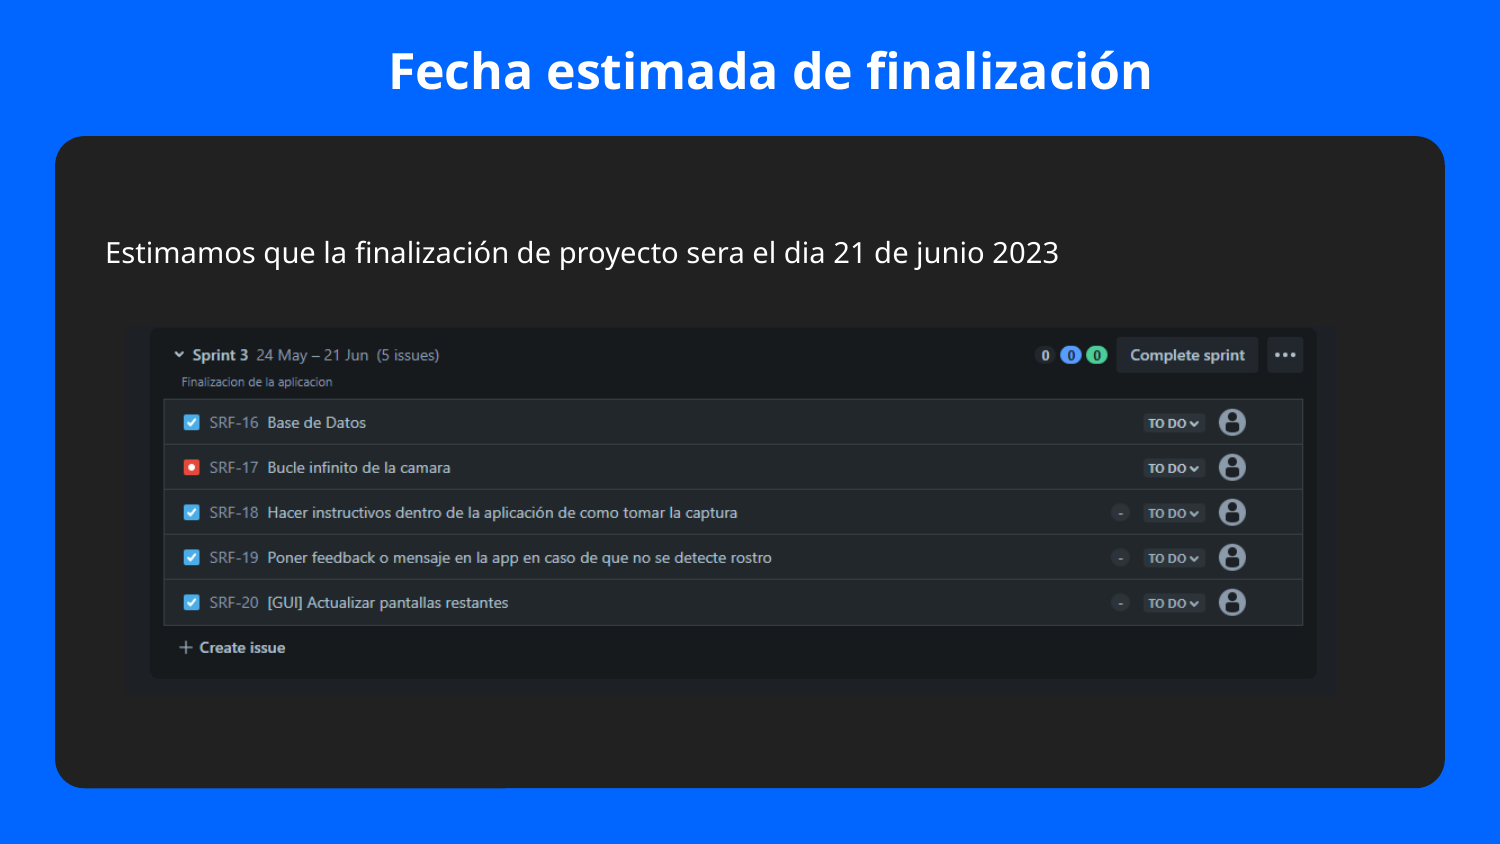

Fecha estimada de finalización
Estimamos que la finalización de proyecto sera el dia 21 de junio 2023